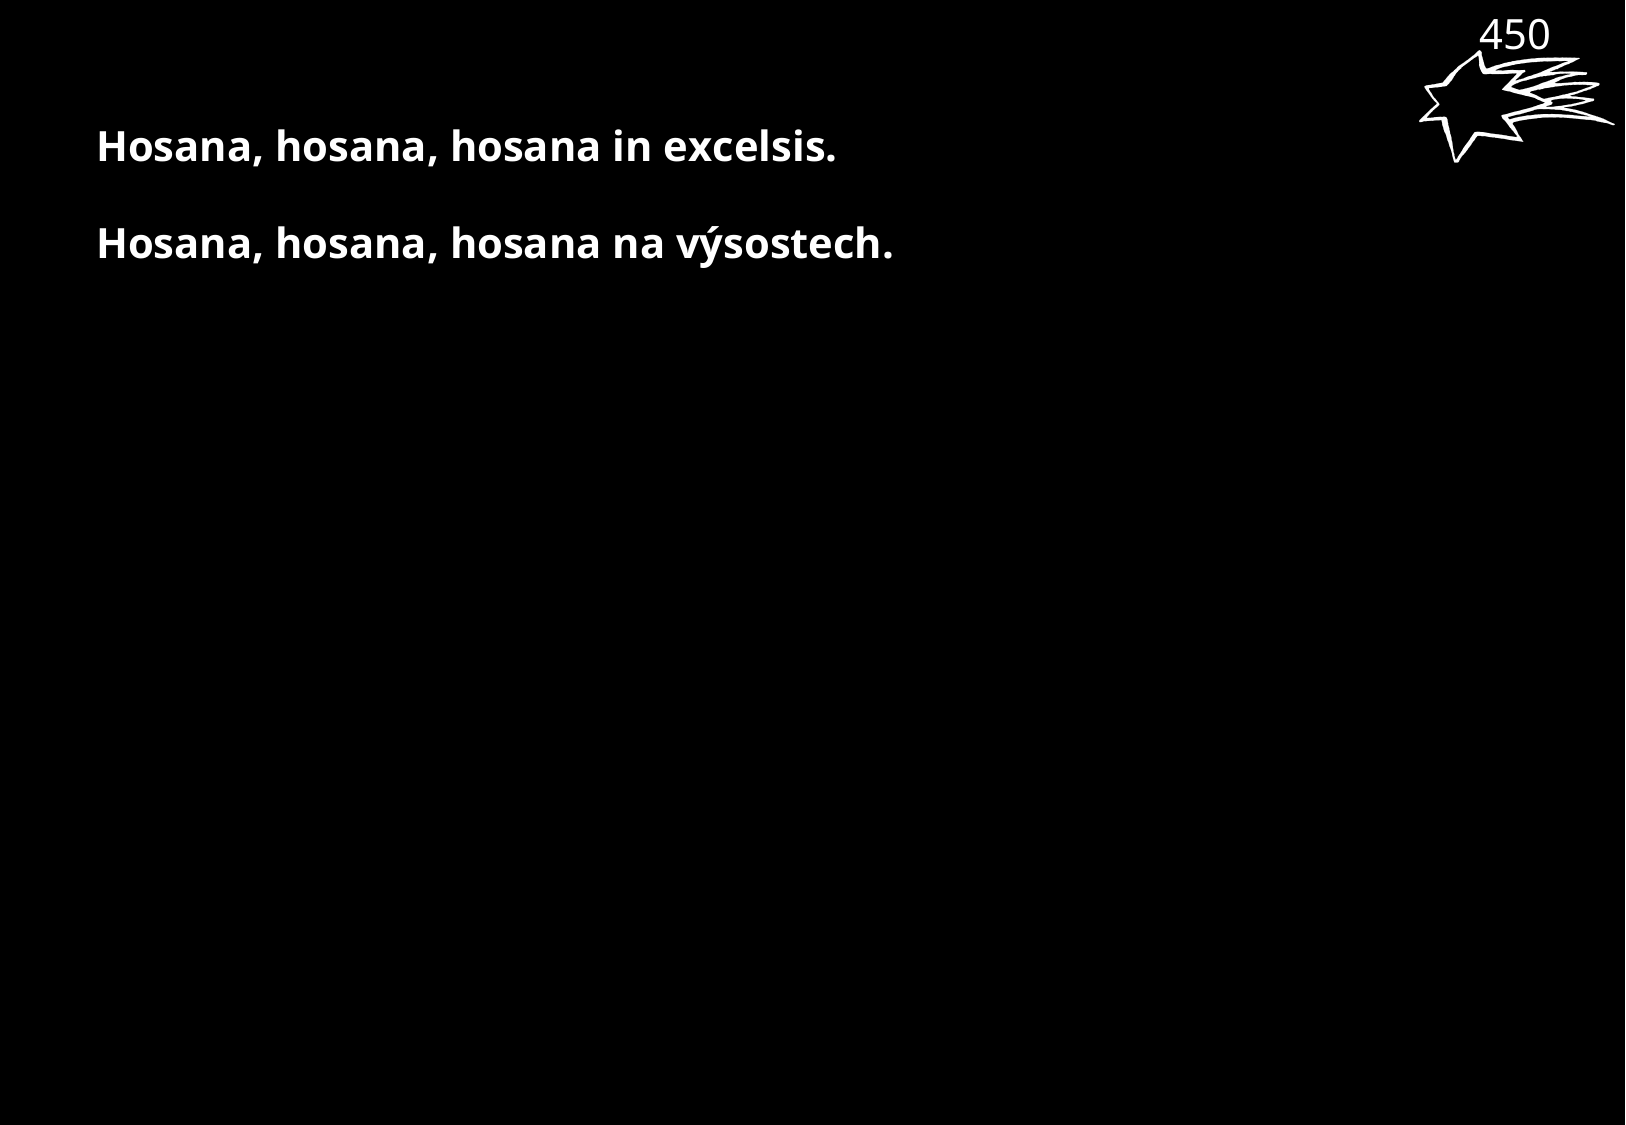

450
# Hosana, hosana, hosana in excelsis.
Hosana, hosana, hosana na výsostech.